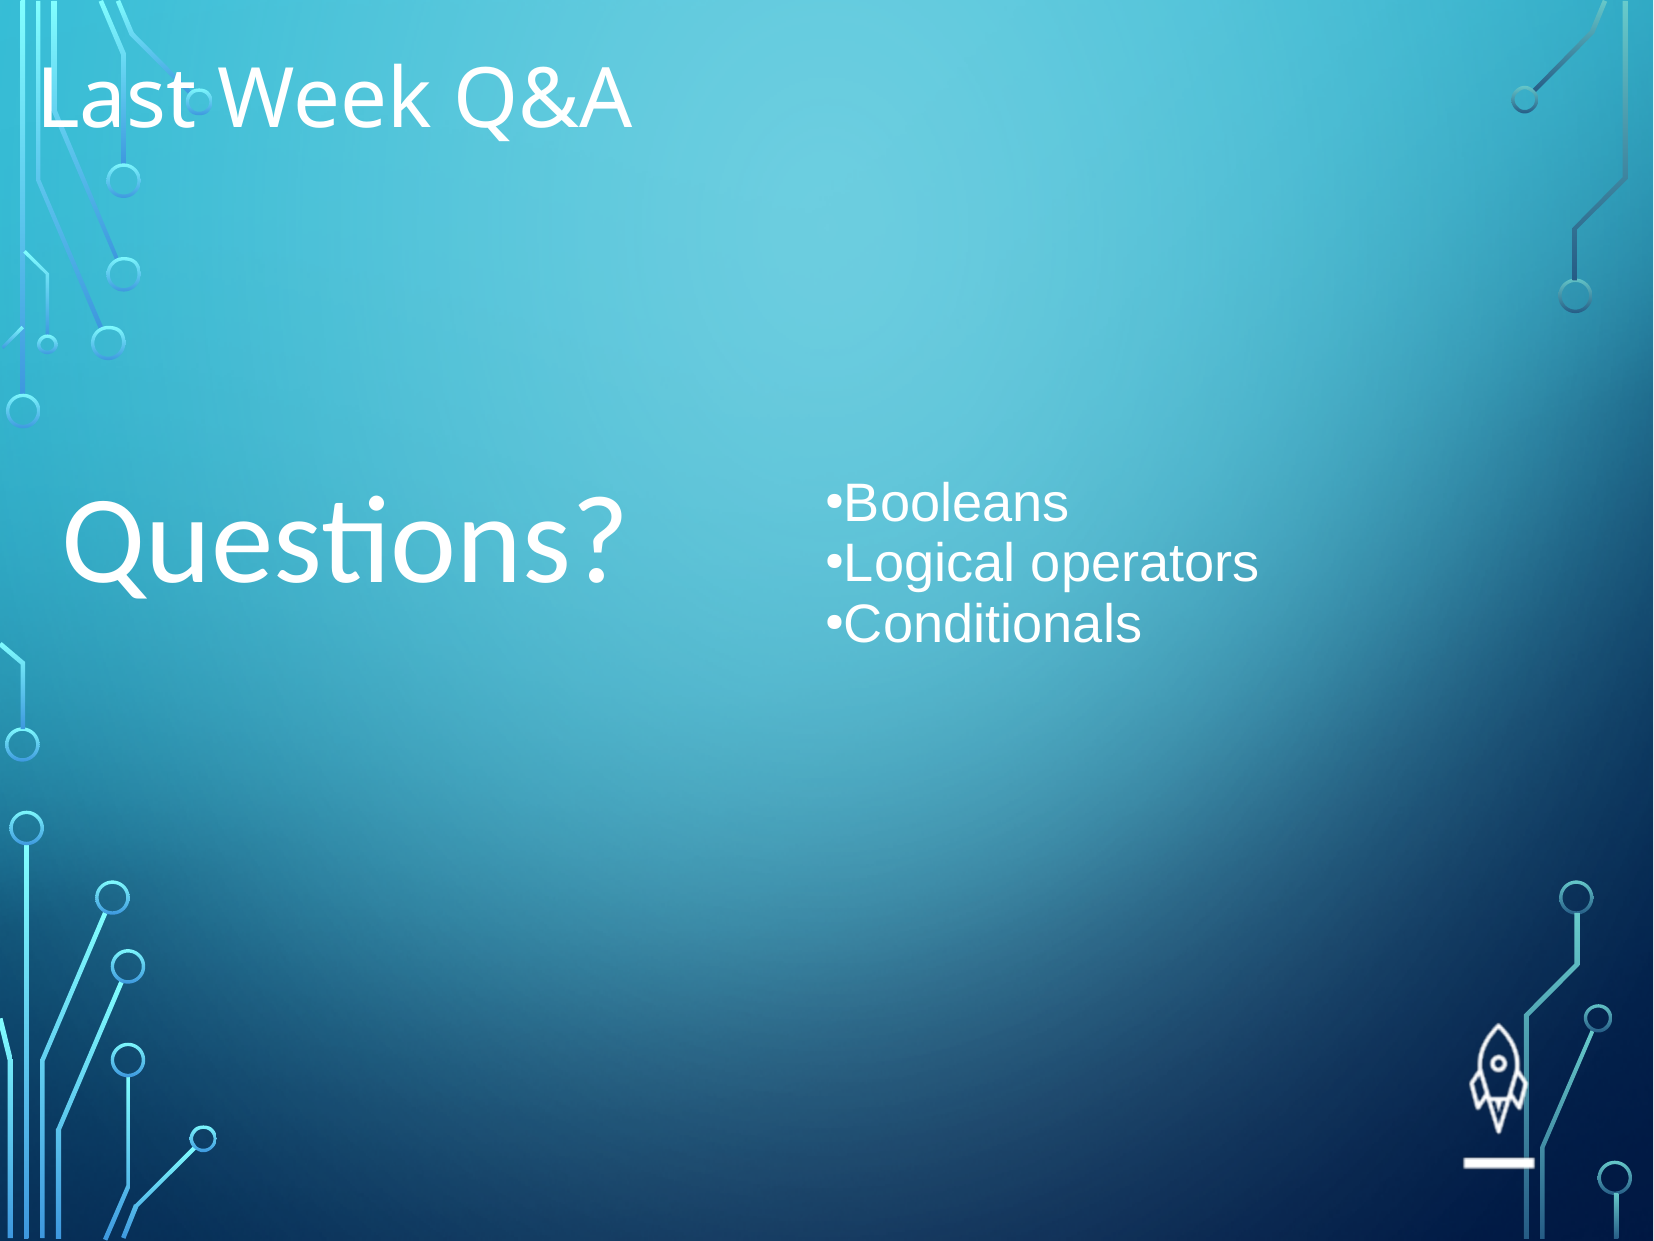

Last Week Q&A
Booleans
Logical operators
Conditionals
Questions?